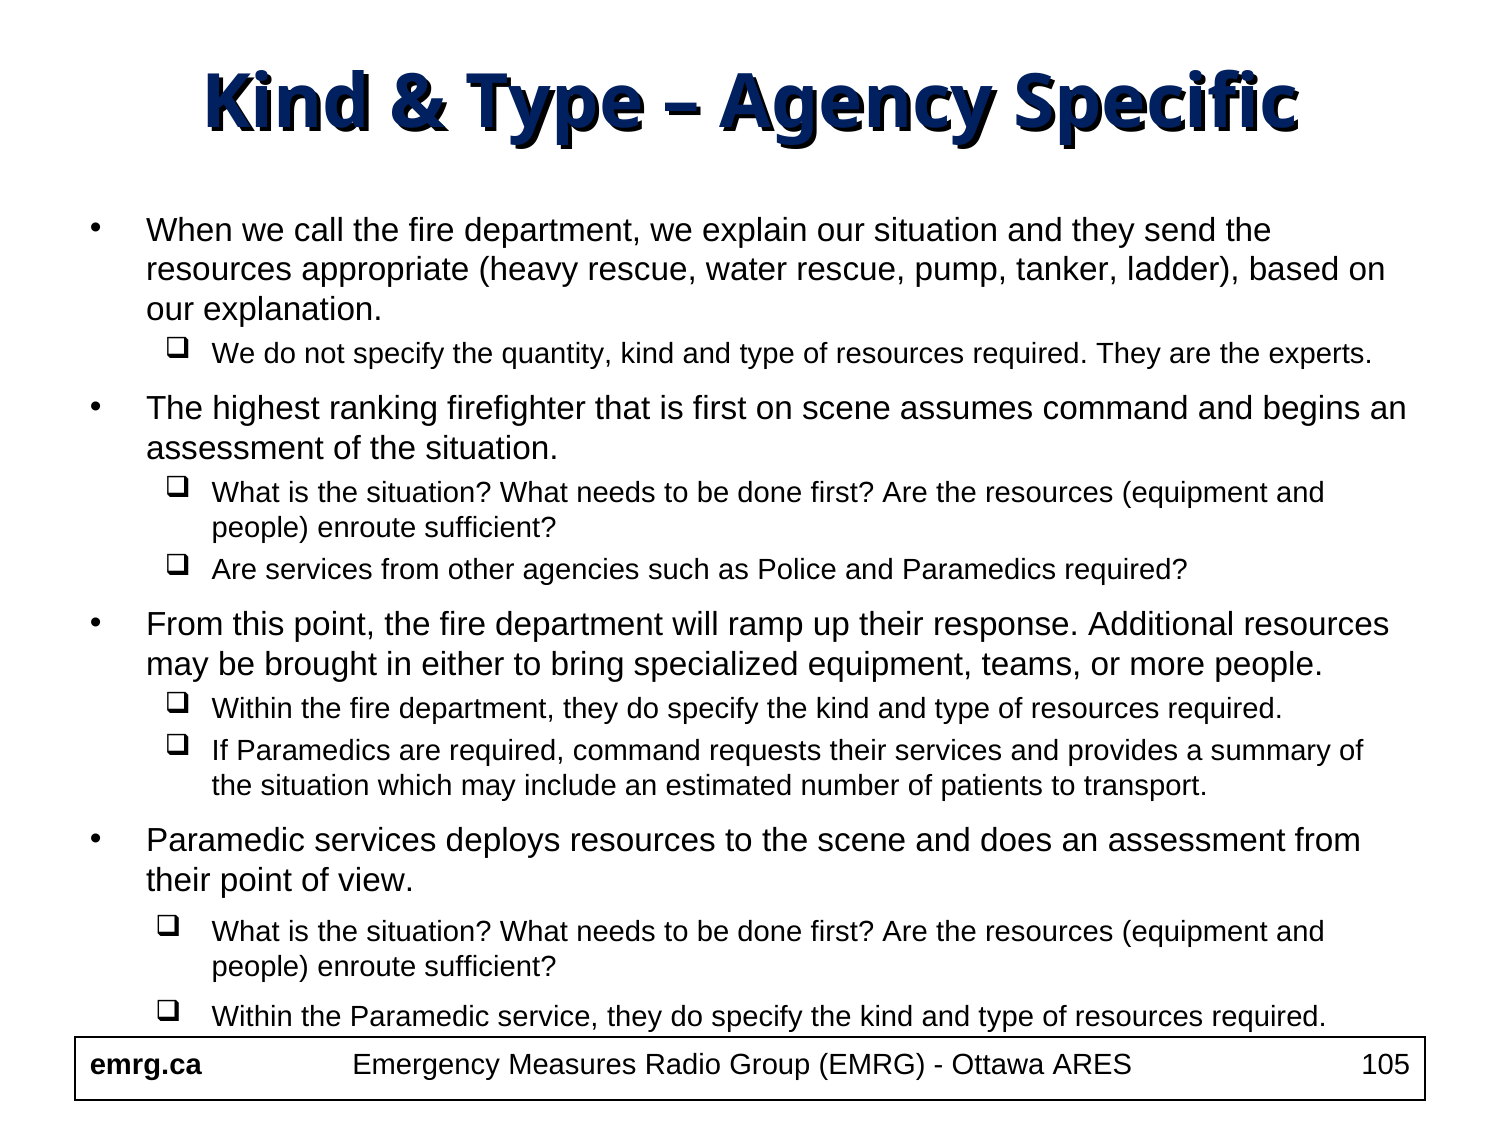

Kind & Type – Agency Specific
When we call the fire department, we explain our situation and they send the resources appropriate (heavy rescue, water rescue, pump, tanker, ladder), based on our explanation.
We do not specify the quantity, kind and type of resources required. They are the experts.
The highest ranking firefighter that is first on scene assumes command and begins an assessment of the situation.
What is the situation? What needs to be done first? Are the resources (equipment and people) enroute sufficient?
Are services from other agencies such as Police and Paramedics required?
From this point, the fire department will ramp up their response. Additional resources may be brought in either to bring specialized equipment, teams, or more people.
Within the fire department, they do specify the kind and type of resources required.
If Paramedics are required, command requests their services and provides a summary of the situation which may include an estimated number of patients to transport.
Paramedic services deploys resources to the scene and does an assessment from their point of view.
What is the situation? What needs to be done first? Are the resources (equipment and people) enroute sufficient?
Within the Paramedic service, they do specify the kind and type of resources required.
Emergency Measures Radio Group (EMRG) - Ottawa ARES